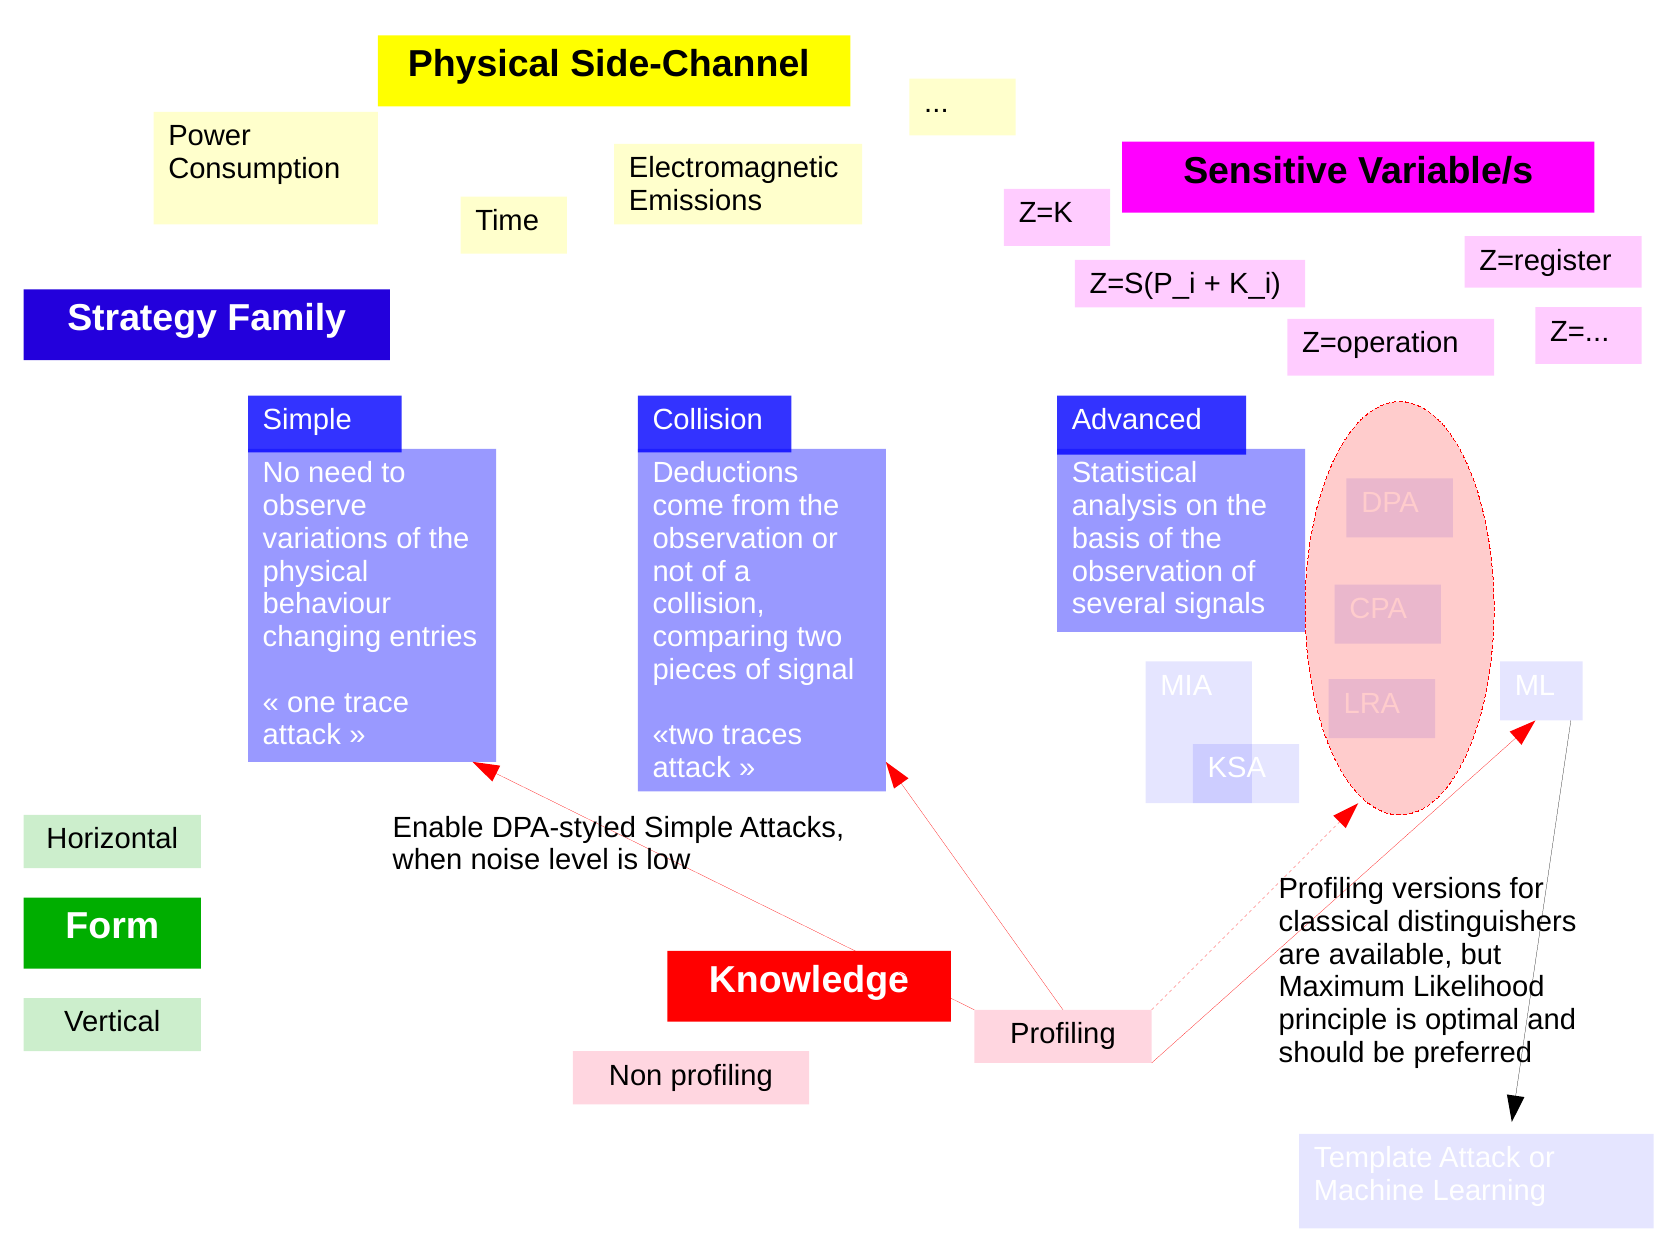

Physical Side-Channel
...
Power Consumption
Sensitive Variable/s
Electromagnetic Emissions
Z=K
Time
Z=register
Z=S(P_i + K_i)
Strategy Family
Z=...
Z=operation
Simple
Collision
Advanced
No need to observe variations of the physical behaviour changing entries
« one trace attack »
Deductions come from the observation or not of a collision, comparing two pieces of signal
«two traces attack »
Statistical analysis on the basis of the observation of several signals
DPA
CPA
MIA
ML
LRA
KSA
Enable DPA-styled Simple Attacks, when noise level is low
Horizontal
Profiling versions for classical distinguishers are available, but Maximum Likelihood principle is optimal and should be preferred
Form
Knowledge
Vertical
Profiling
Non profiling
Template Attack or Machine Learning